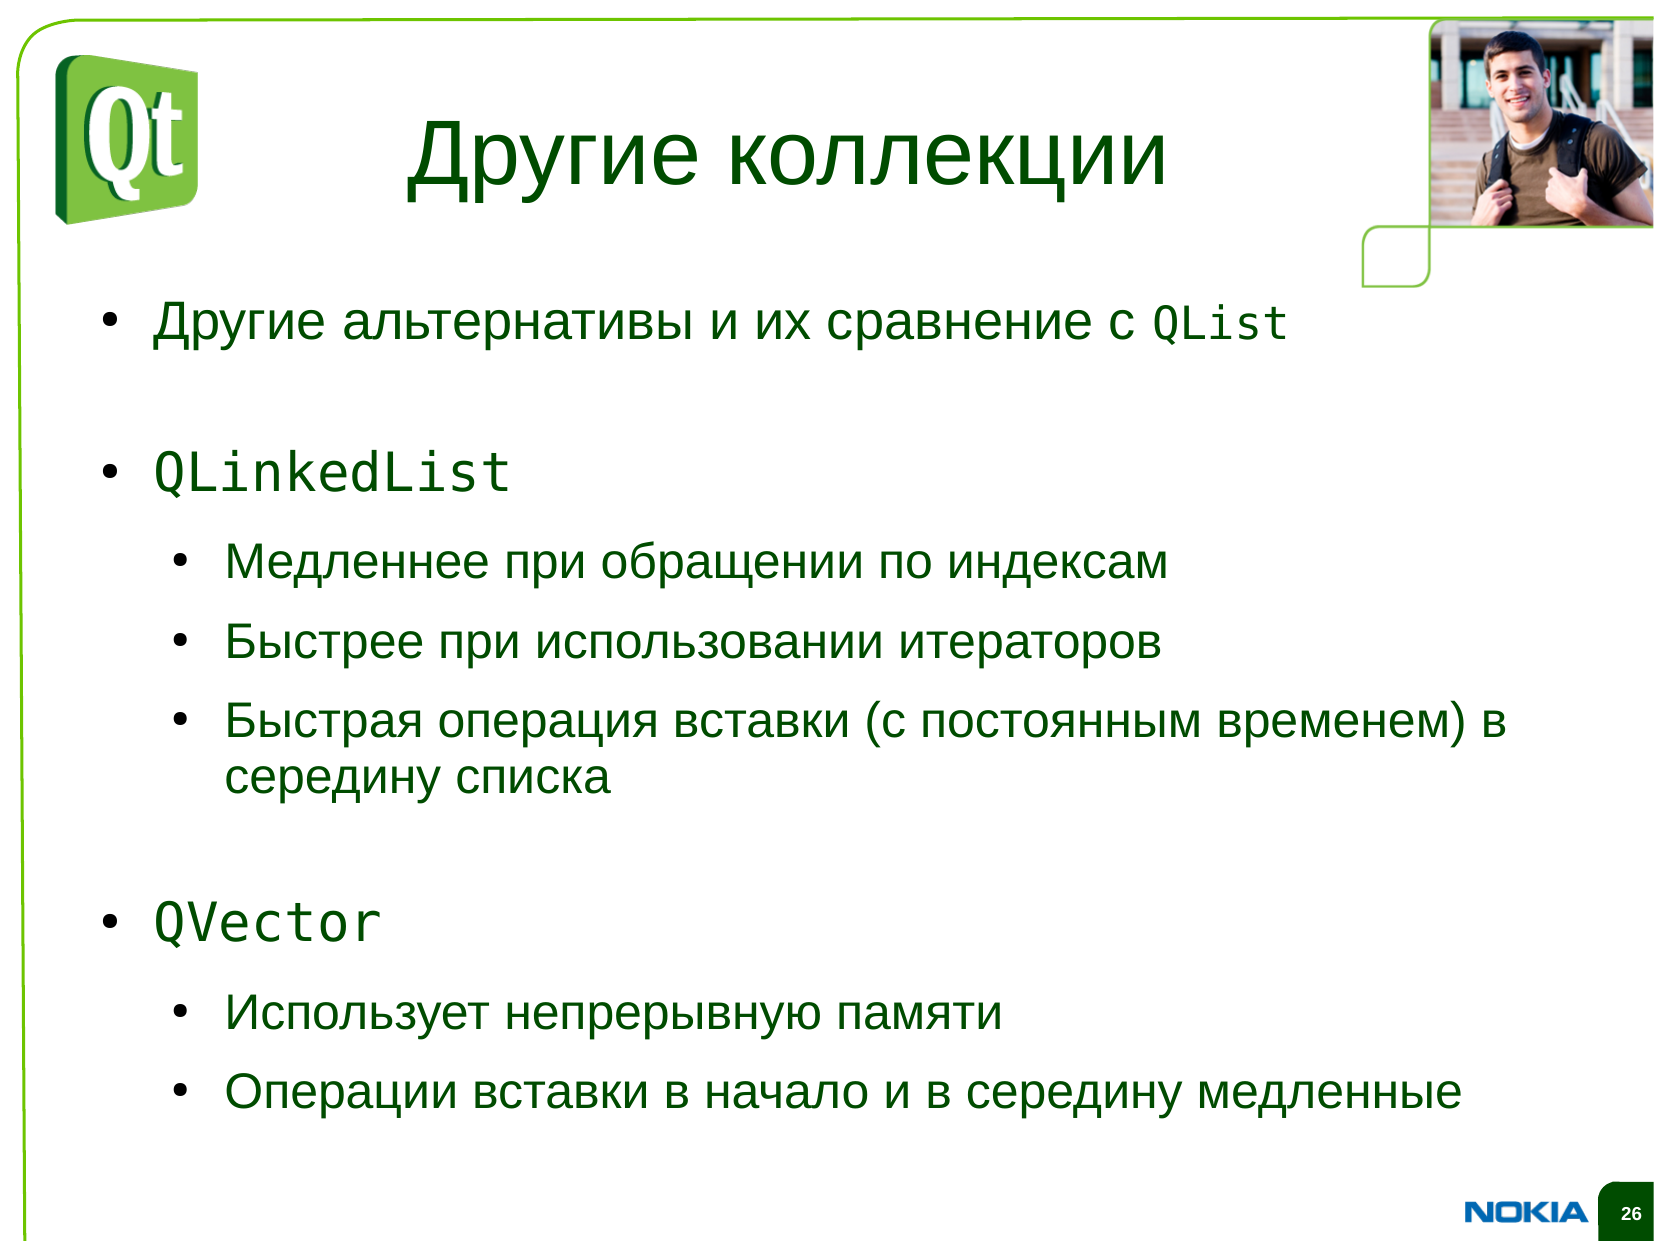

# Другие коллекции
Другие альтернативы и их сравнение с QList
QLinkedList
Медленнее при обращении по индексам
Быстрее при использовании итераторов
Быстрая операция вставки (с постоянным временем) в середину списка
QVector
Использует непрерывную памяти
Операции вставки в начало и в середину медленные